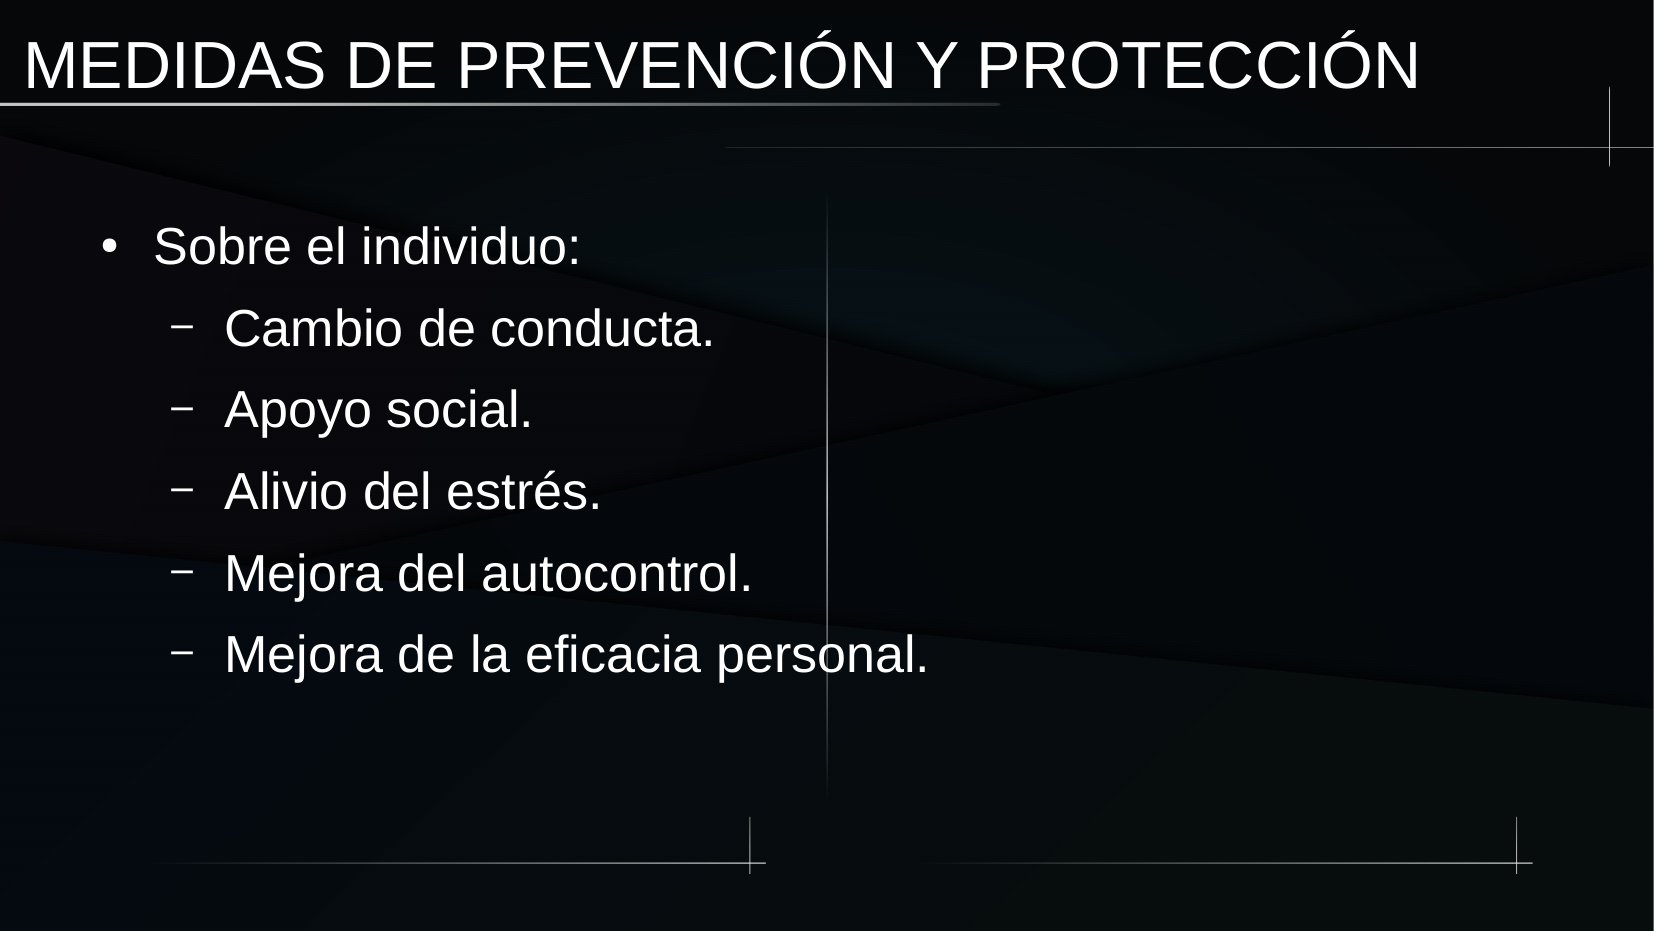

# MEDIDAS DE PREVENCIÓN Y PROTECCIÓN
Sobre el individuo:
Cambio de conducta.
Apoyo social.
Alivio del estrés.
Mejora del autocontrol.
Mejora de la eficacia personal.